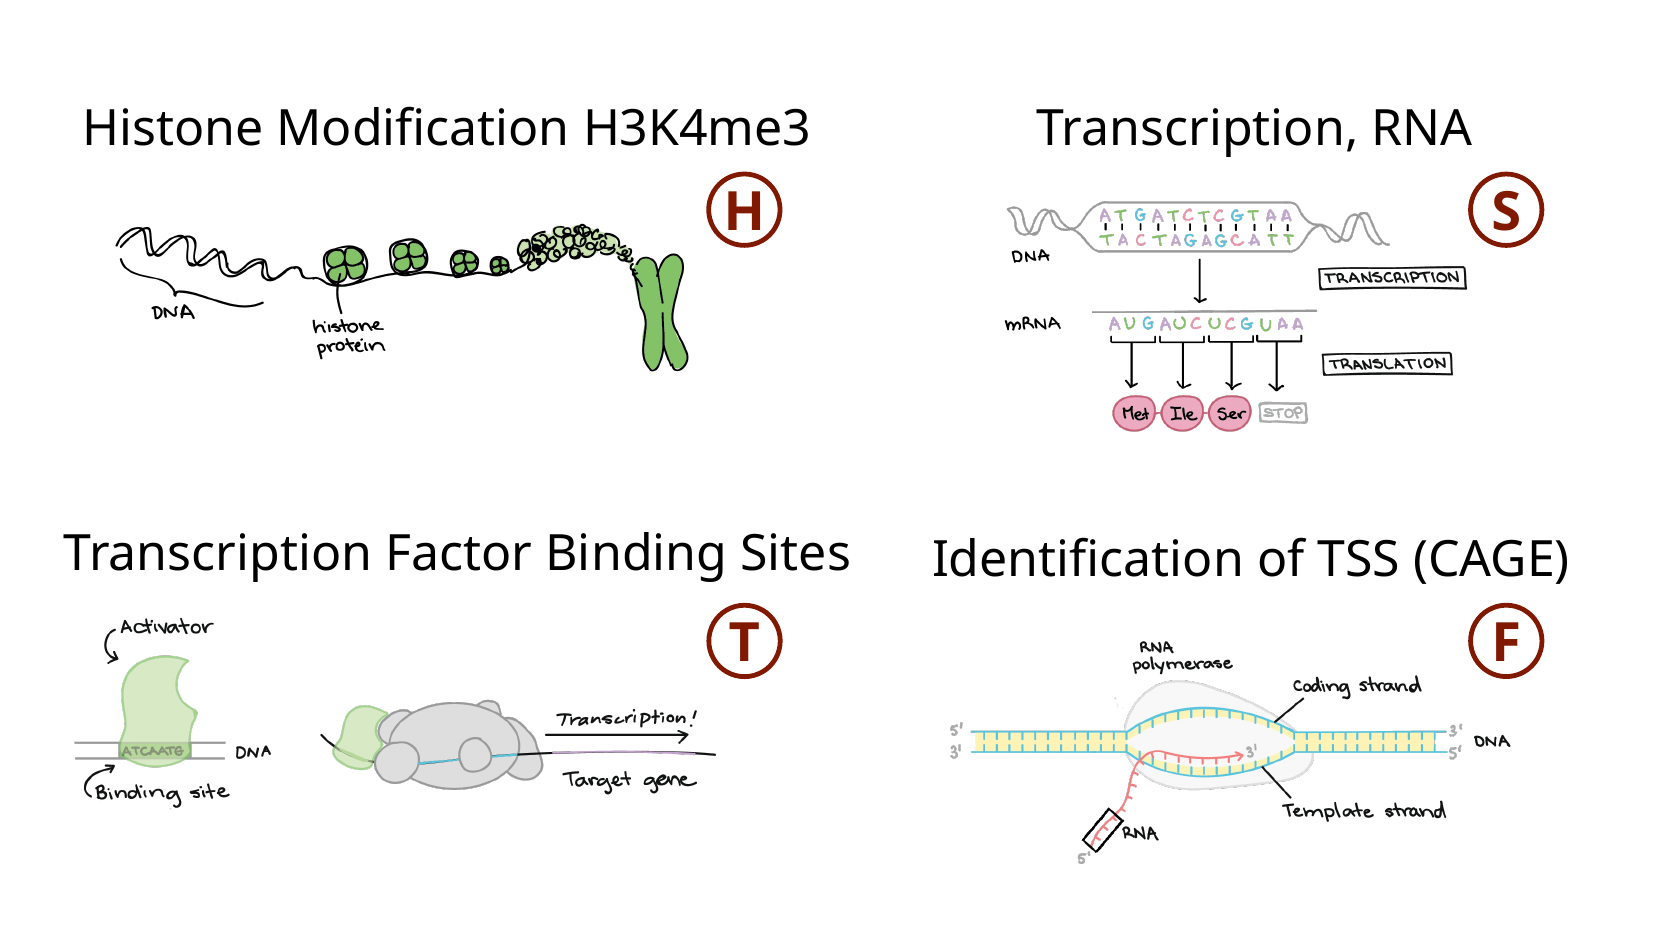

Histone Modification H3K4me3
Transcription, RNA
H
S
Transcription Factor Binding Sites
Identification of TSS (CAGE)
F
T